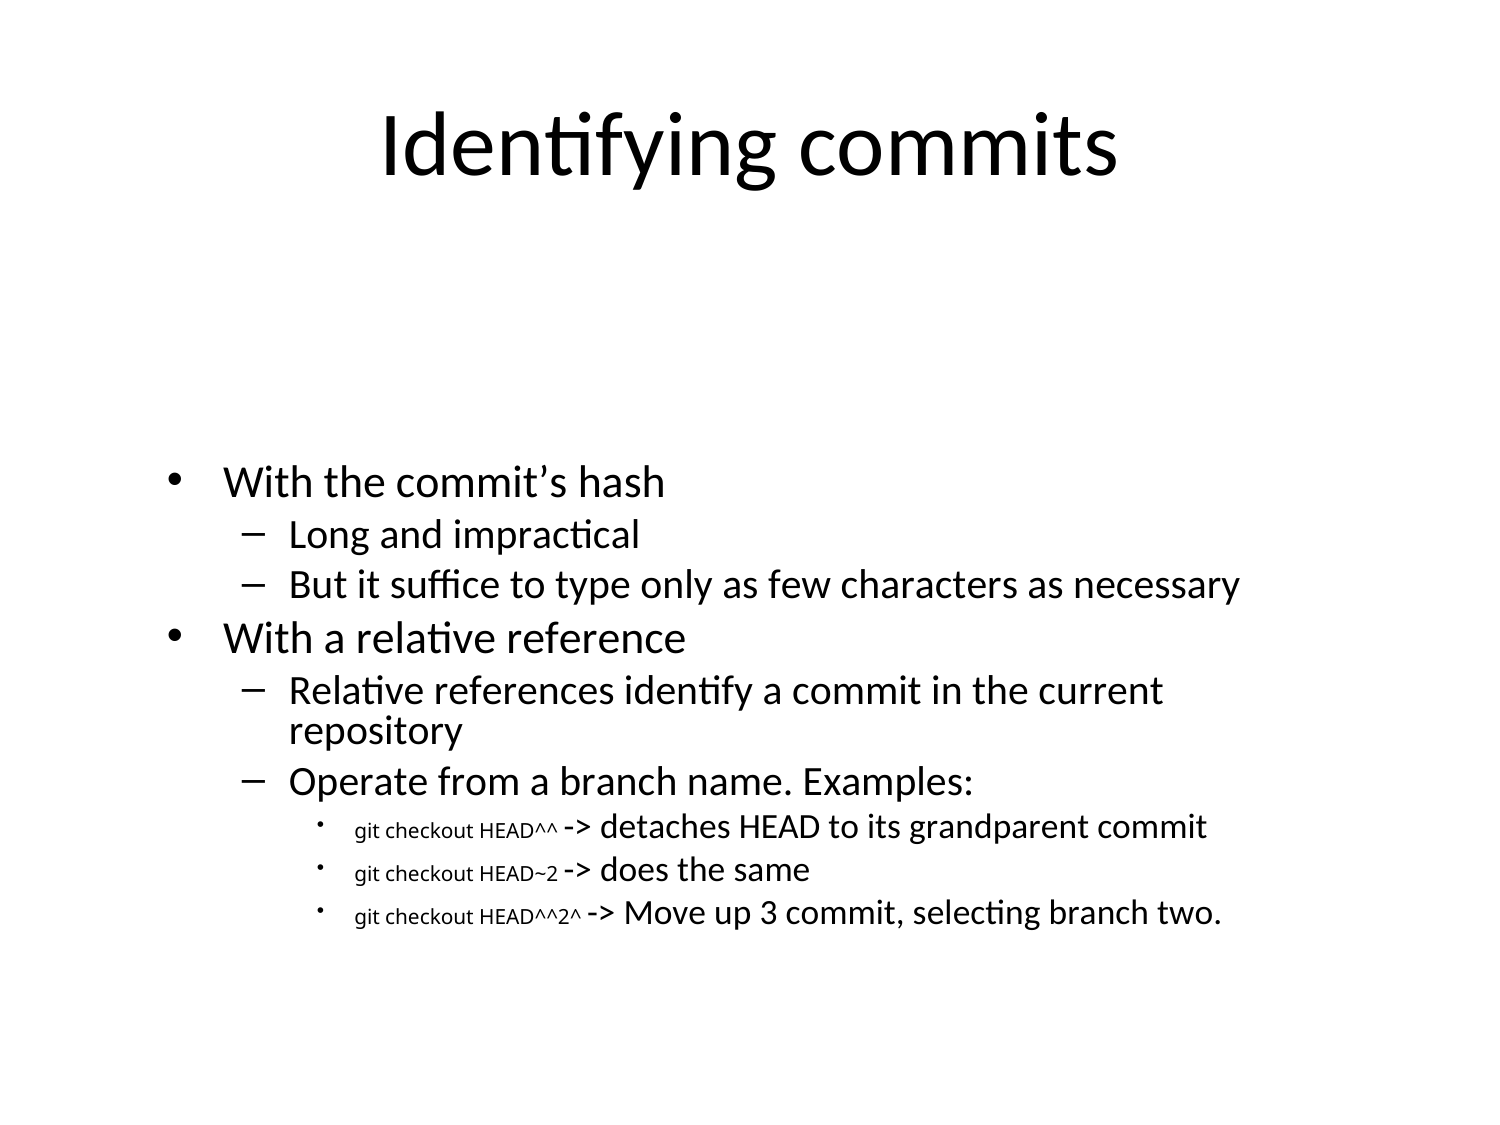

# Identifying commits
With the commit’s hash
Long and impractical
But it suffice to type only as few characters as necessary
With a relative reference
Relative references identify a commit in the current repository
Operate from a branch name. Examples:
git checkout HEAD^^ -> detaches HEAD to its grandparent commit
git checkout HEAD~2 -> does the same
git checkout HEAD^^2^ -> Move up 3 commit, selecting branch two.